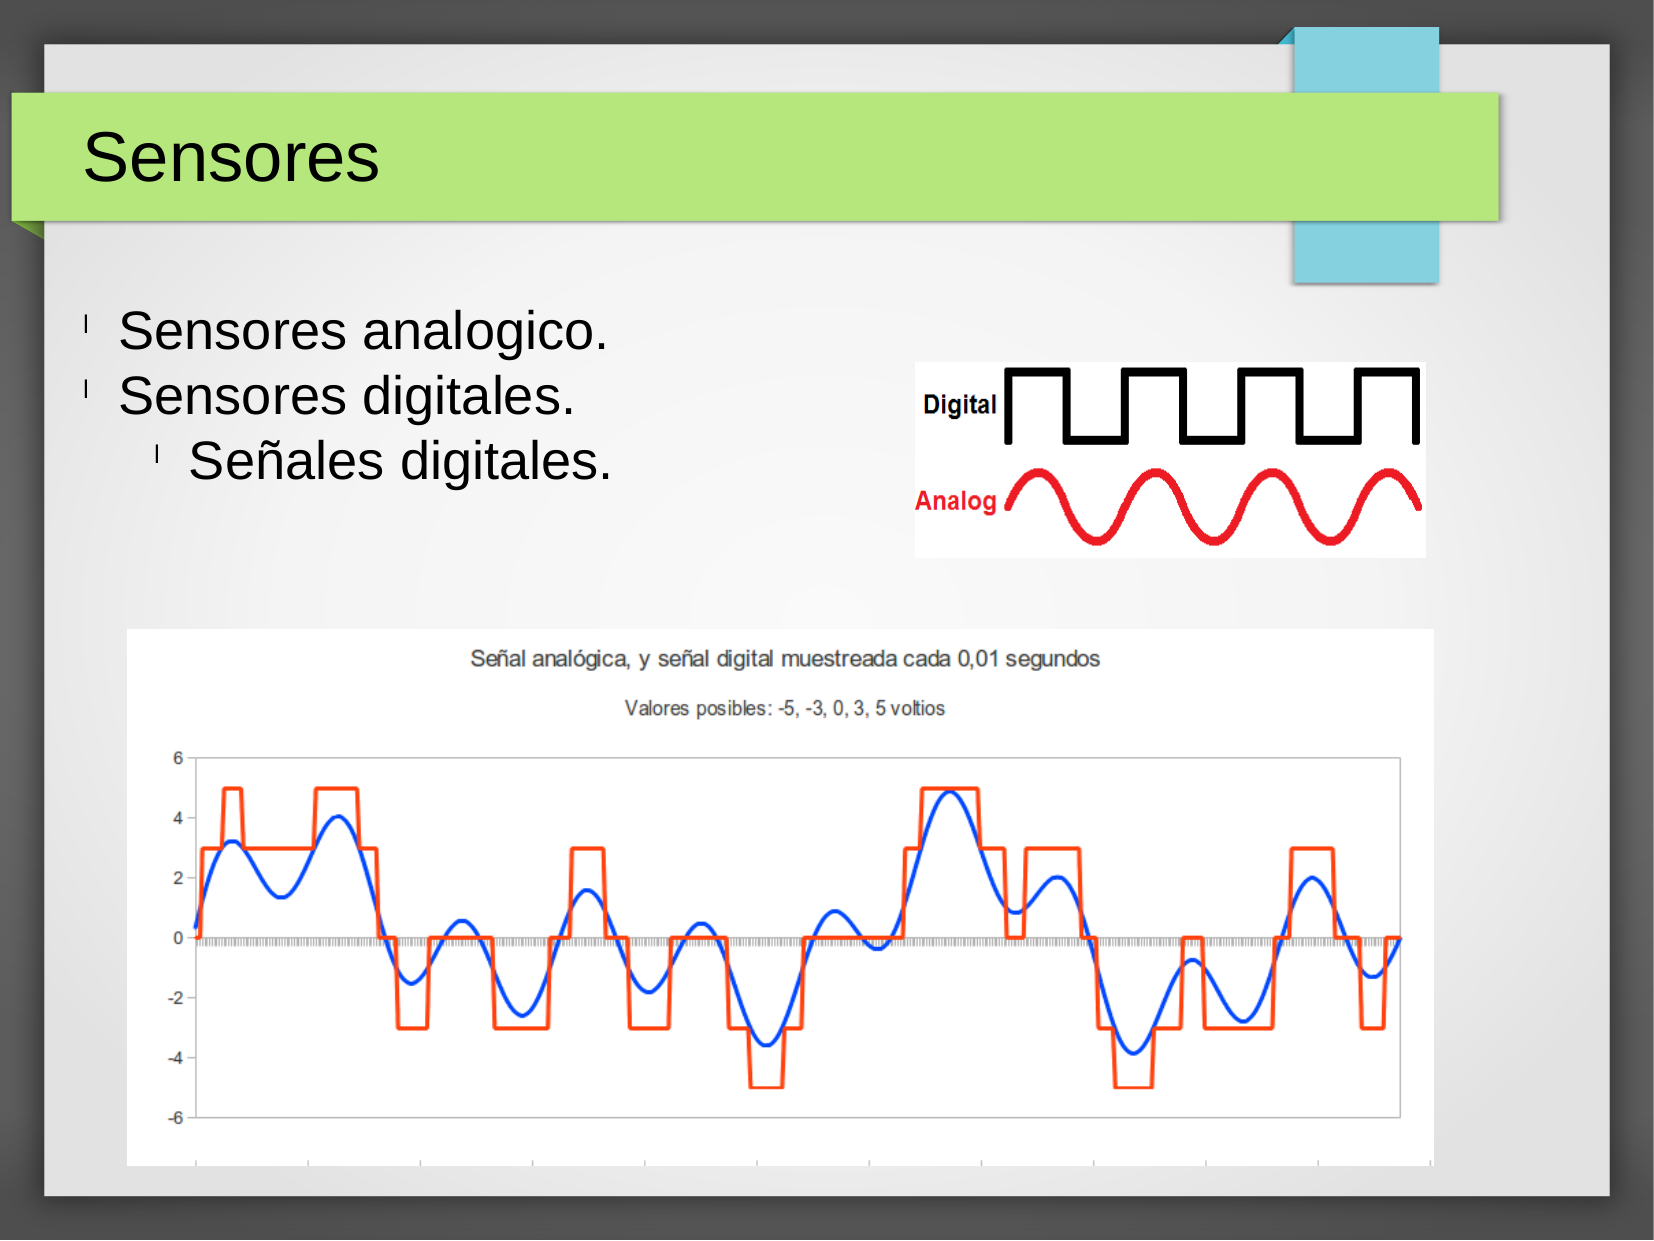

Sensores
Sensores analogico.
Sensores digitales.
Señales digitales.